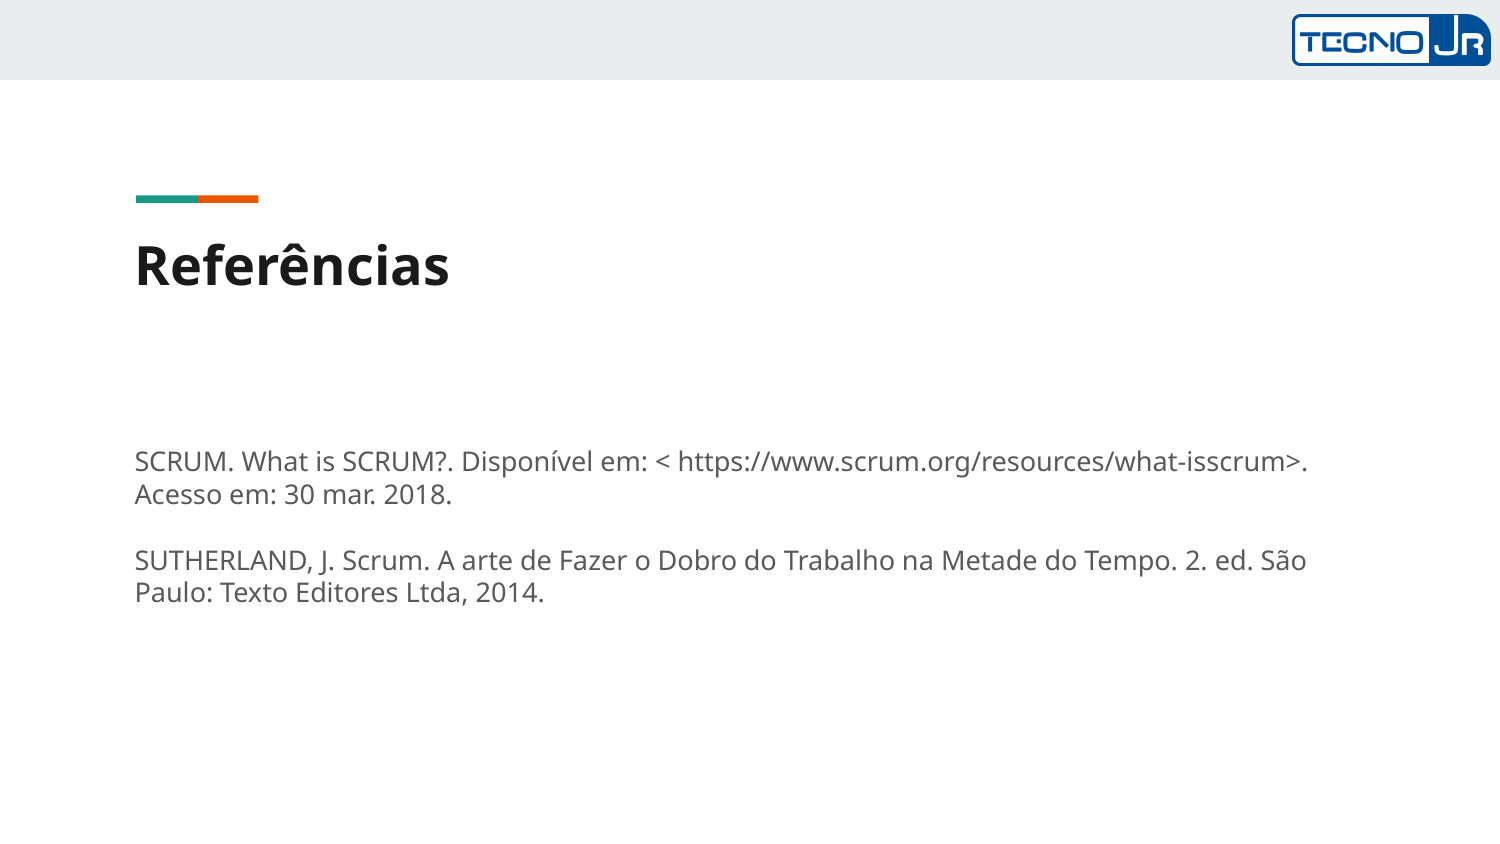

# Referências
SCRUM. What is SCRUM?. Disponível em: < https://www.scrum.org/resources/what-isscrum>. Acesso em: 30 mar. 2018.
SUTHERLAND, J. Scrum. A arte de Fazer o Dobro do Trabalho na Metade do Tempo. 2. ed. São Paulo: Texto Editores Ltda, 2014.